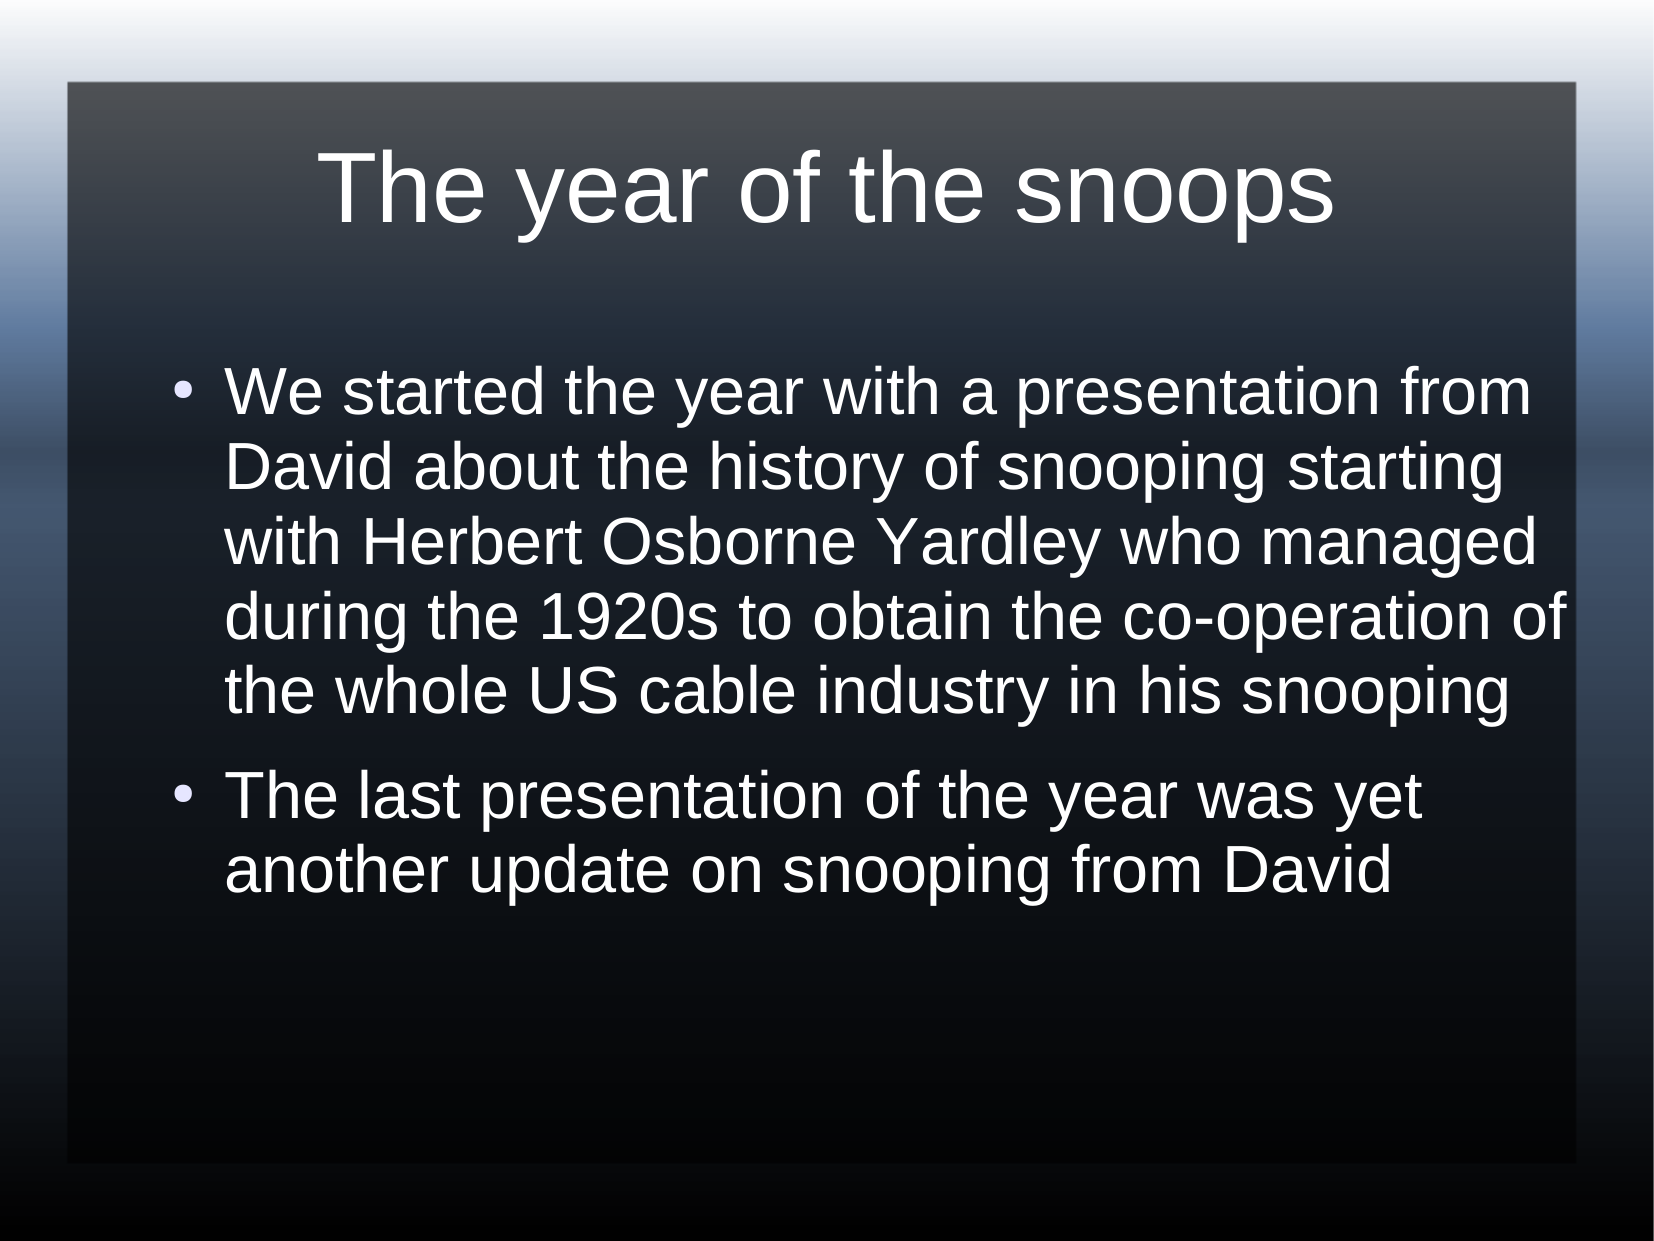

# The year of the snoops
We started the year with a presentation from David about the history of snooping starting with Herbert Osborne Yardley who managed during the 1920s to obtain the co-operation of the whole US cable industry in his snooping
The last presentation of the year was yet another update on snooping from David